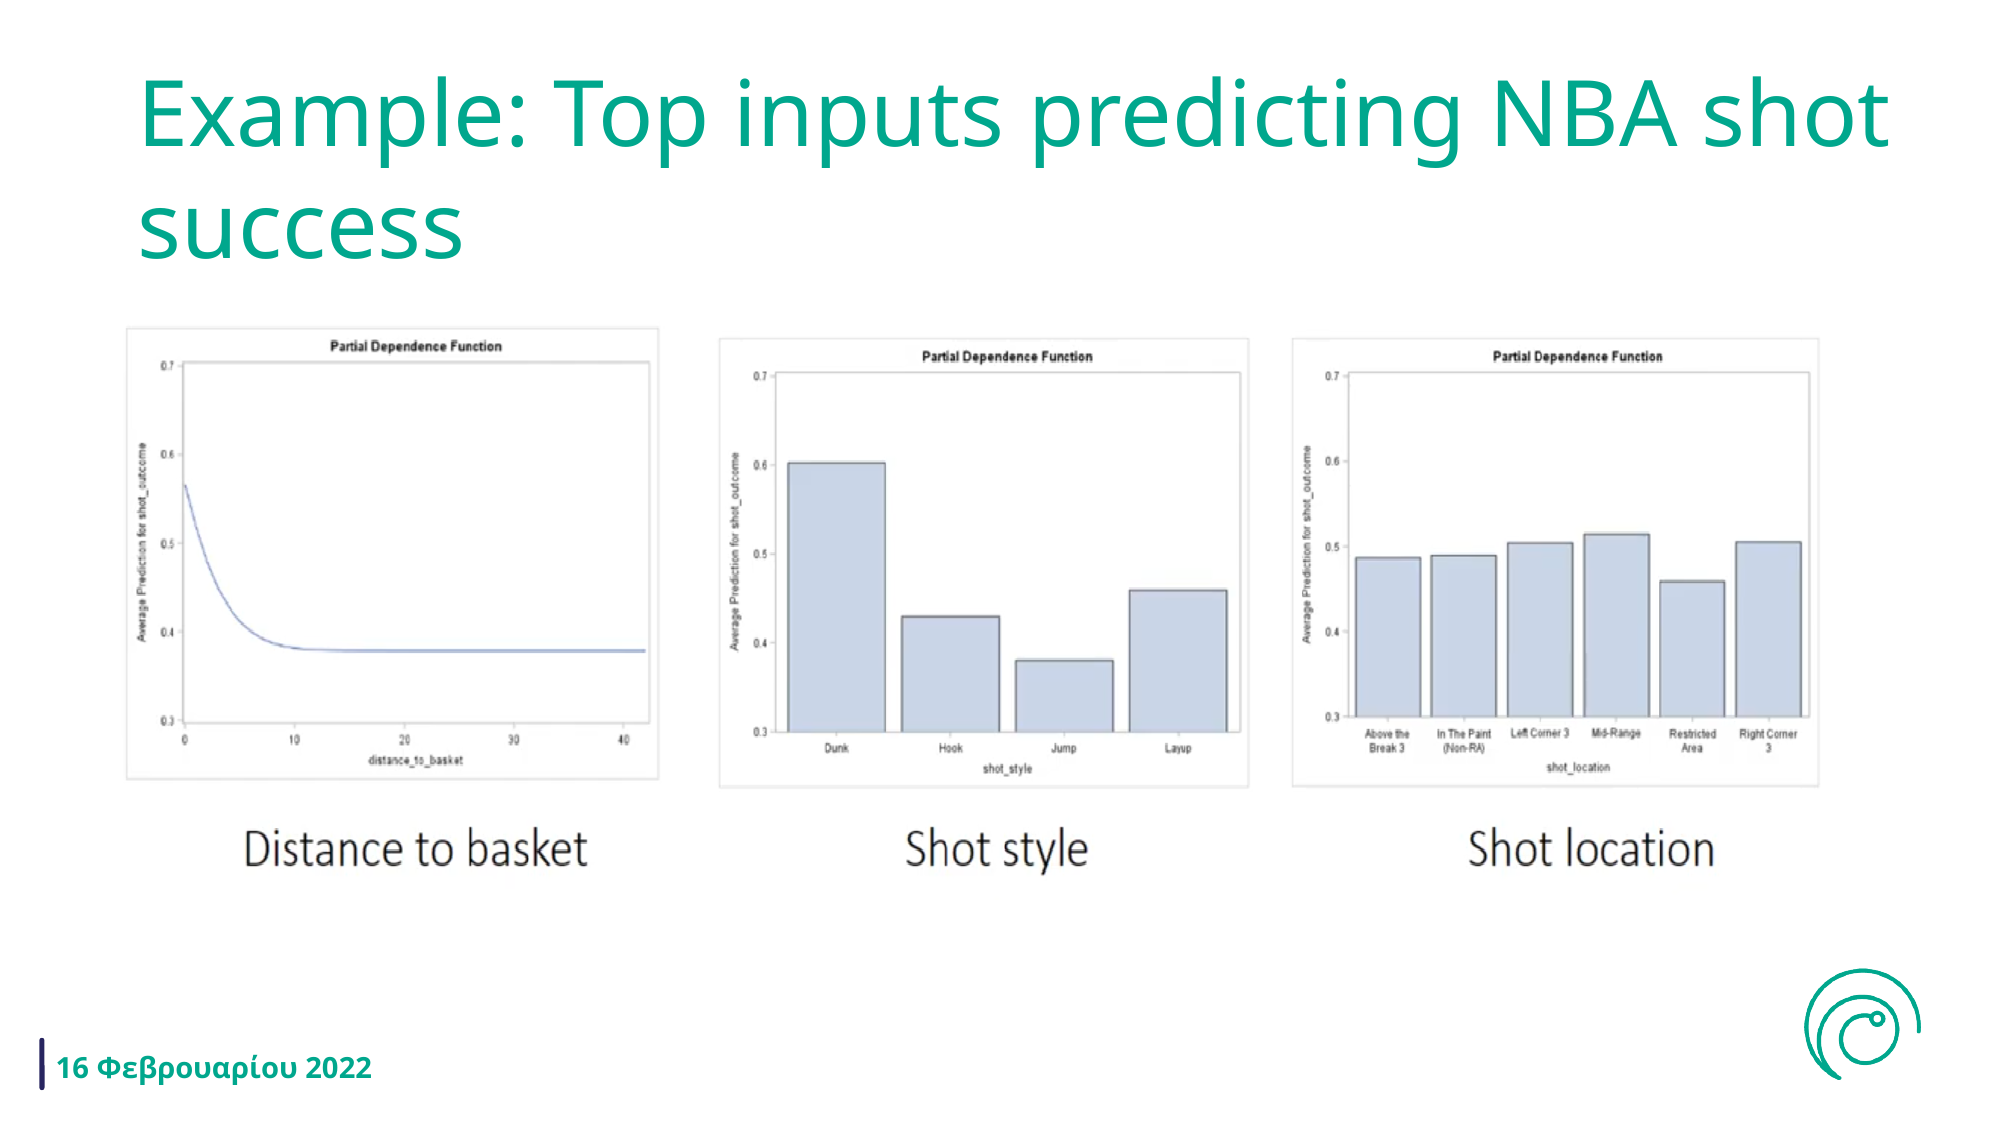

# Example: Top inputs predicting NBA shot success